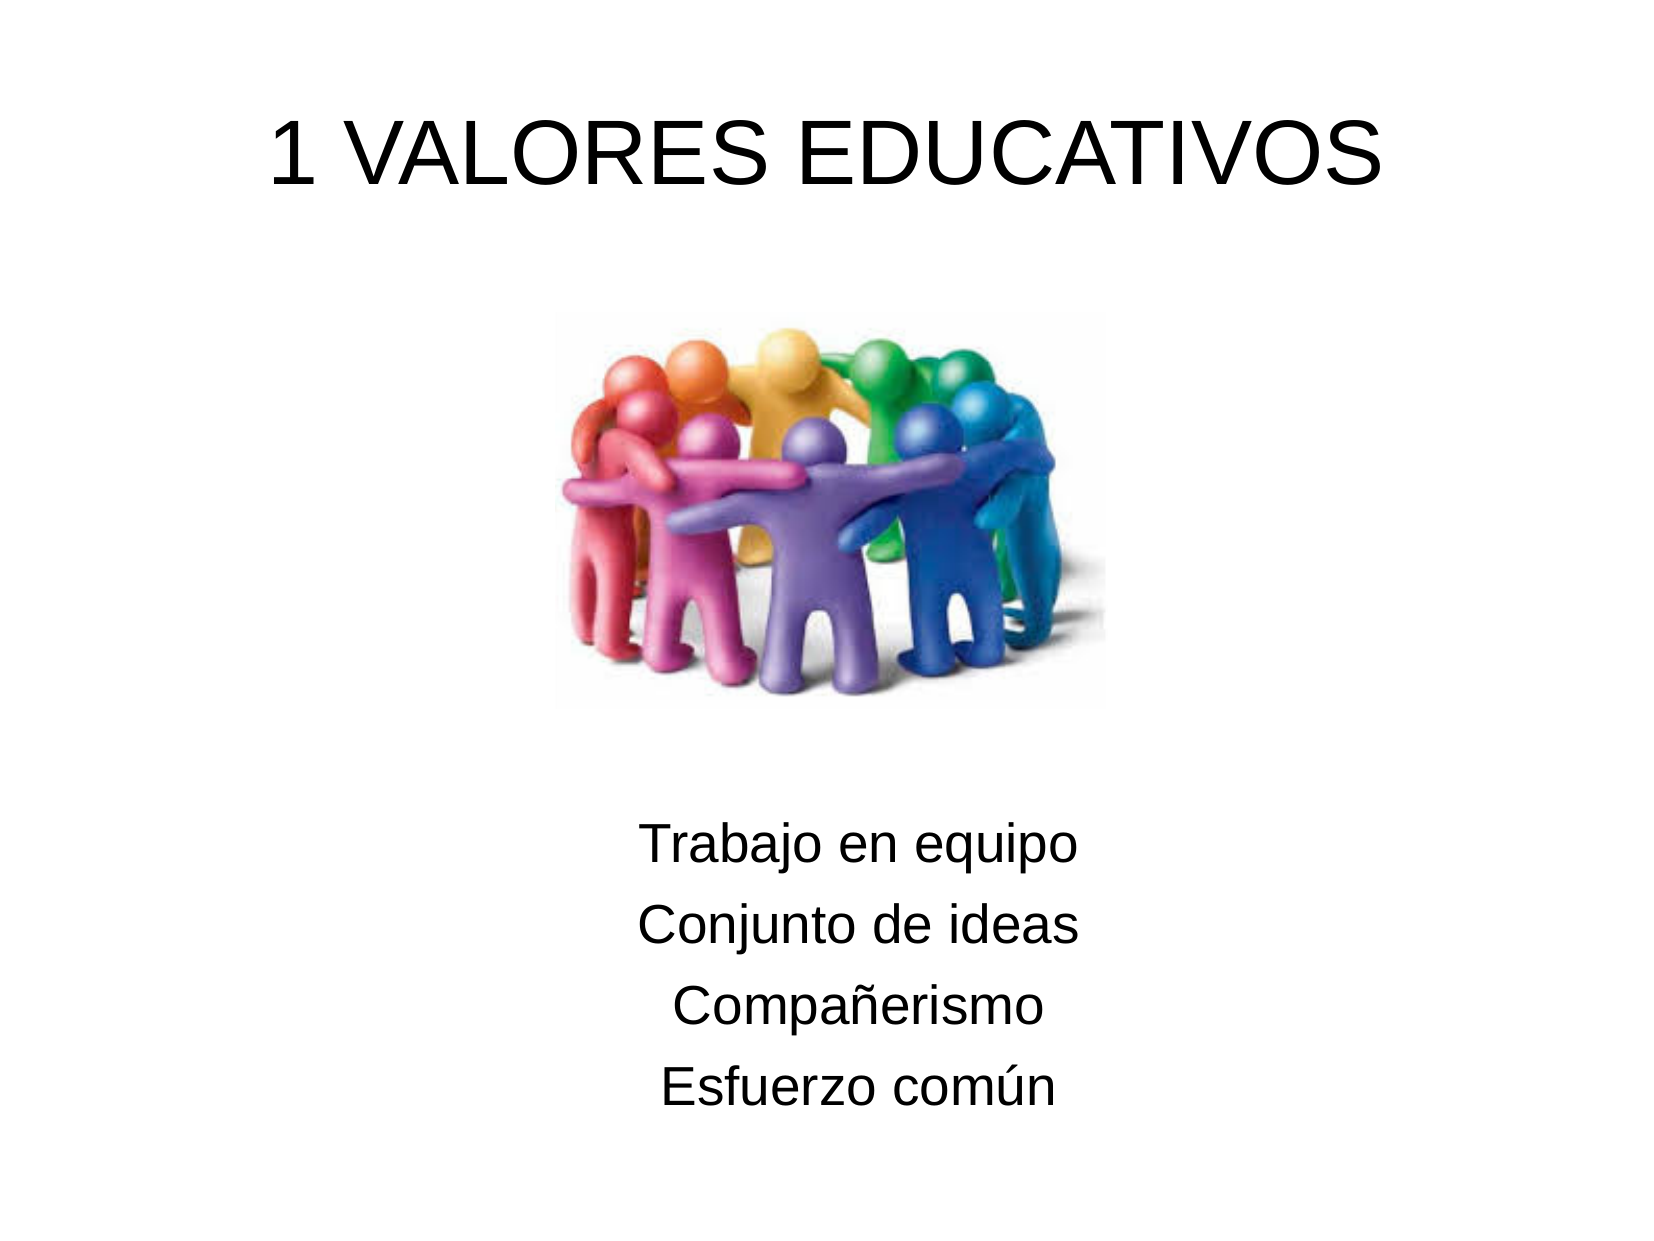

# 1 VALORES EDUCATIVOS
Trabajo en equipo
Conjunto de ideas
Compañerismo
Esfuerzo común